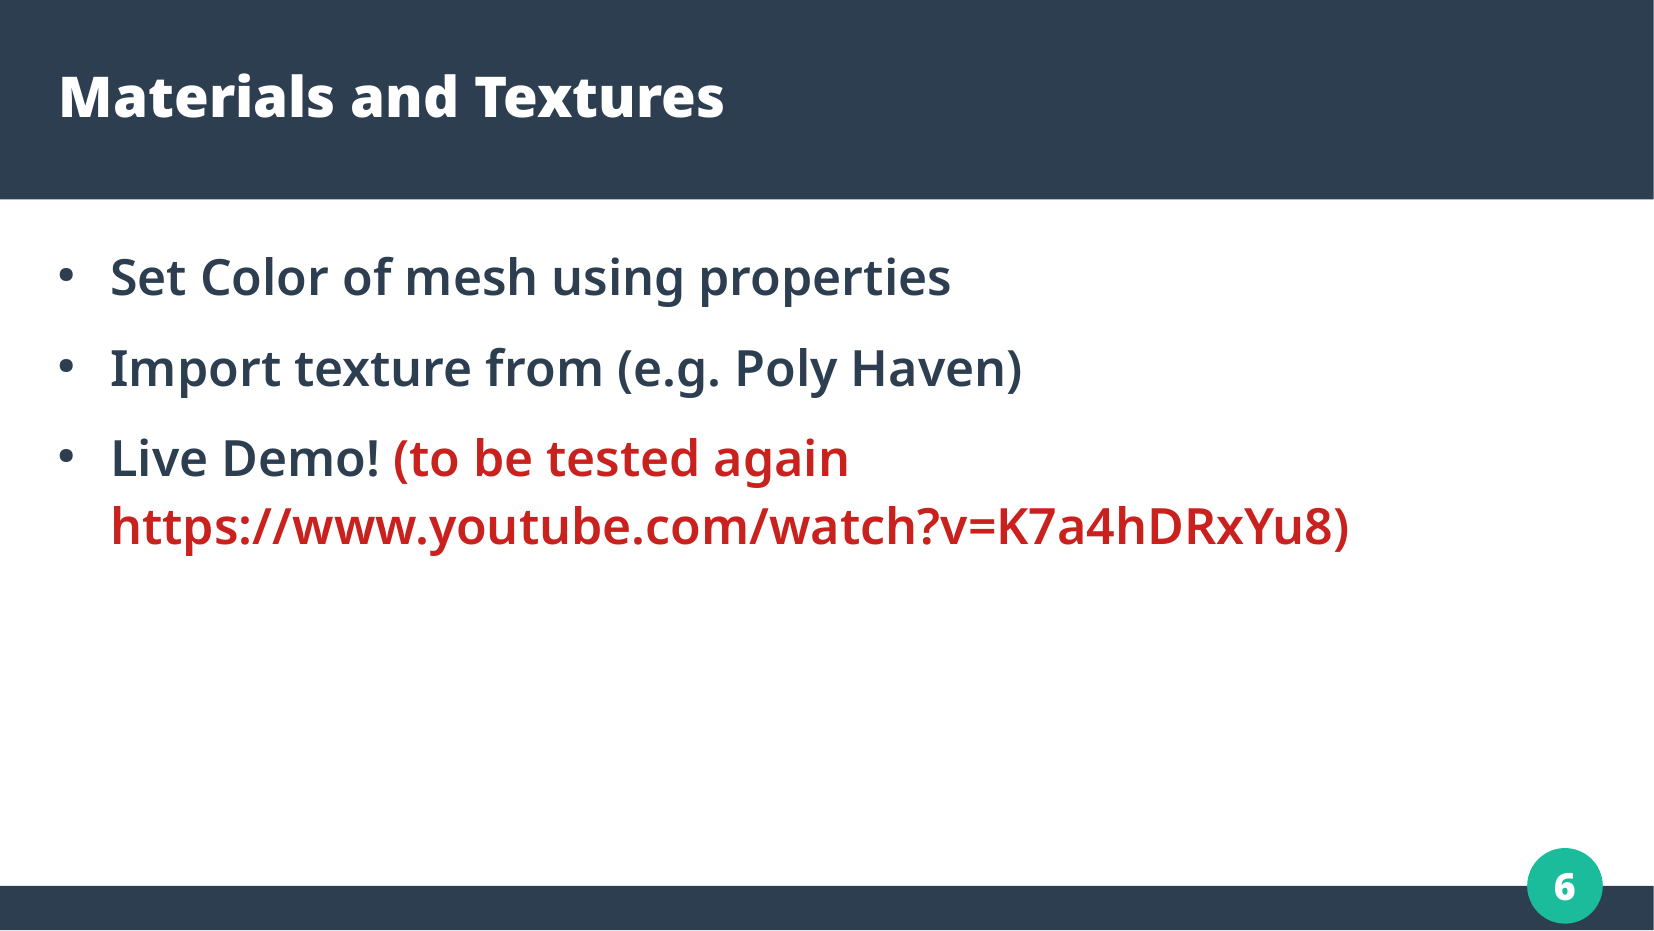

# Materials and Textures
Set Color of mesh using properties
Import texture from (e.g. Poly Haven)
Live Demo! (to be tested again https://www.youtube.com/watch?v=K7a4hDRxYu8)